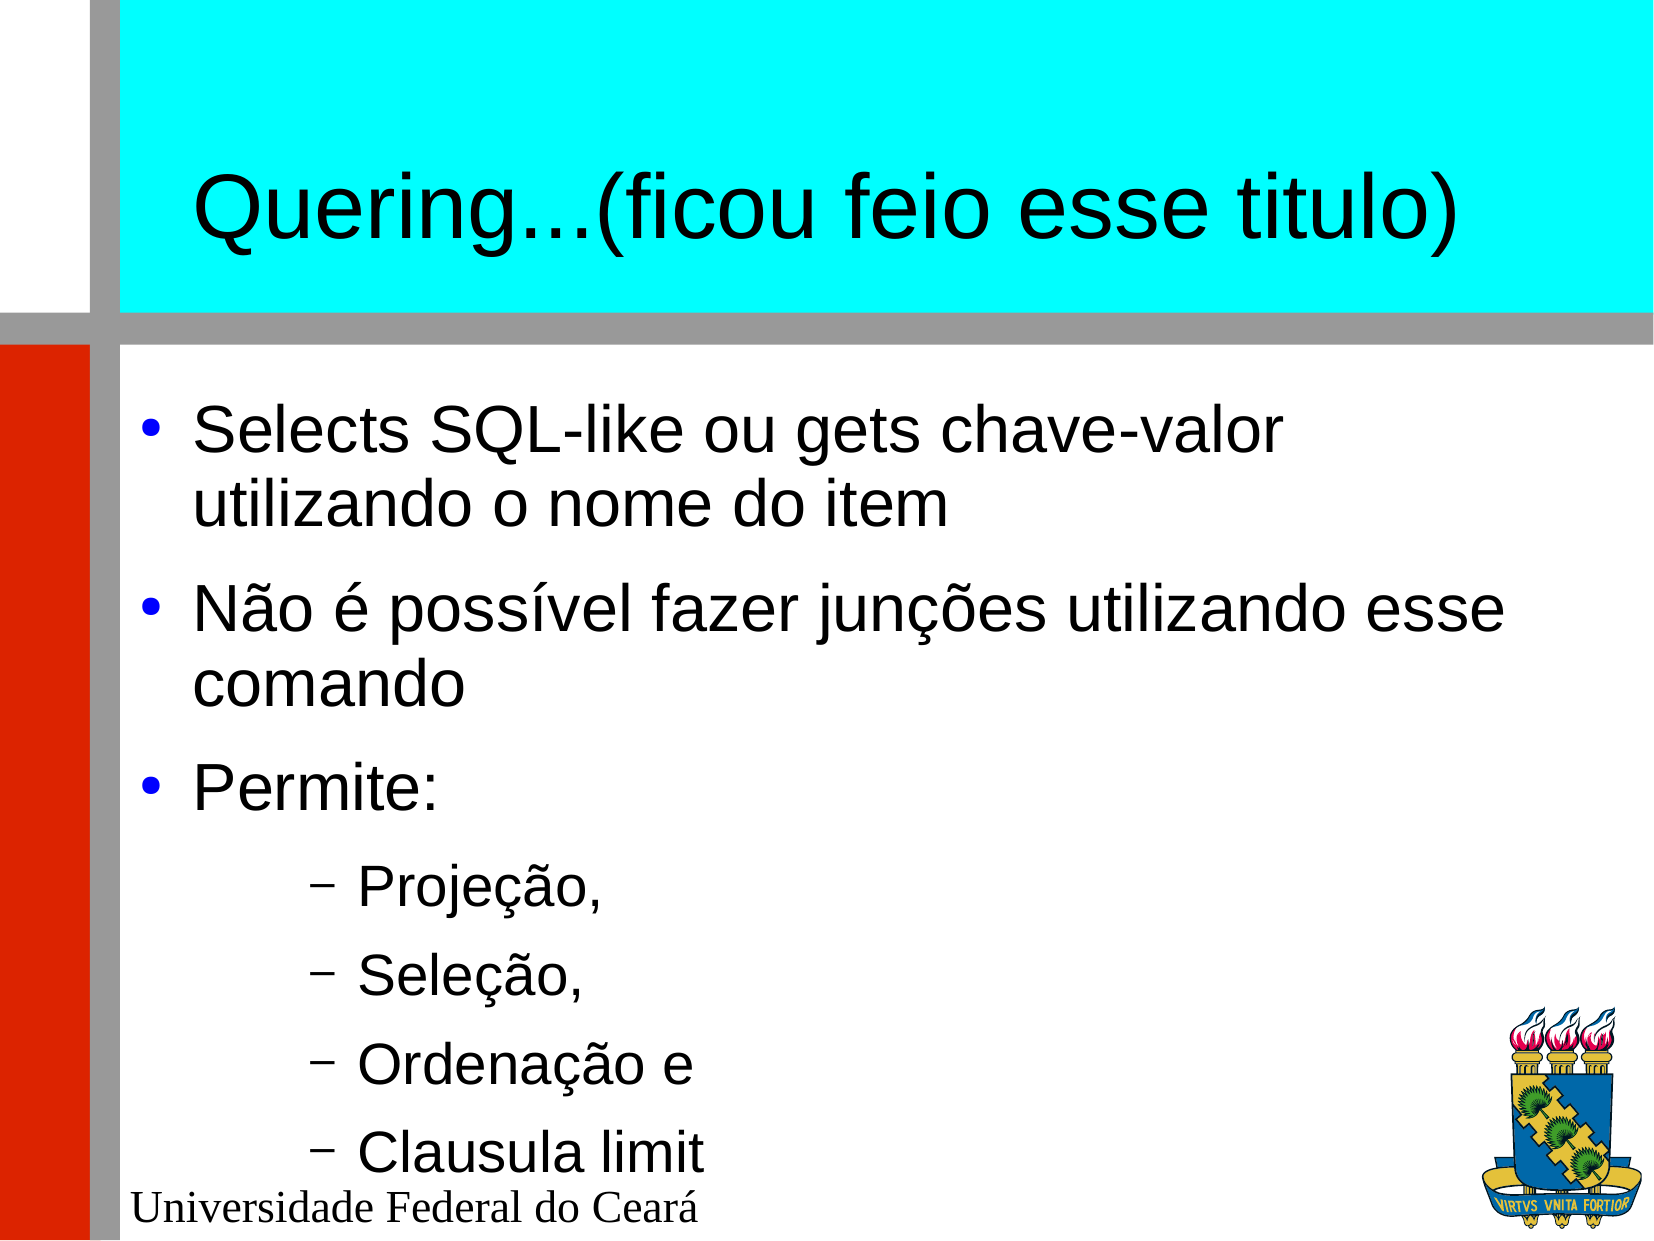

# Quering...(ficou feio esse titulo)
Selects SQL-like ou gets chave-valor utilizando o nome do item
Não é possível fazer junções utilizando esse comando
Permite:
Projeção,
Seleção,
Ordenação e
Clausula limit